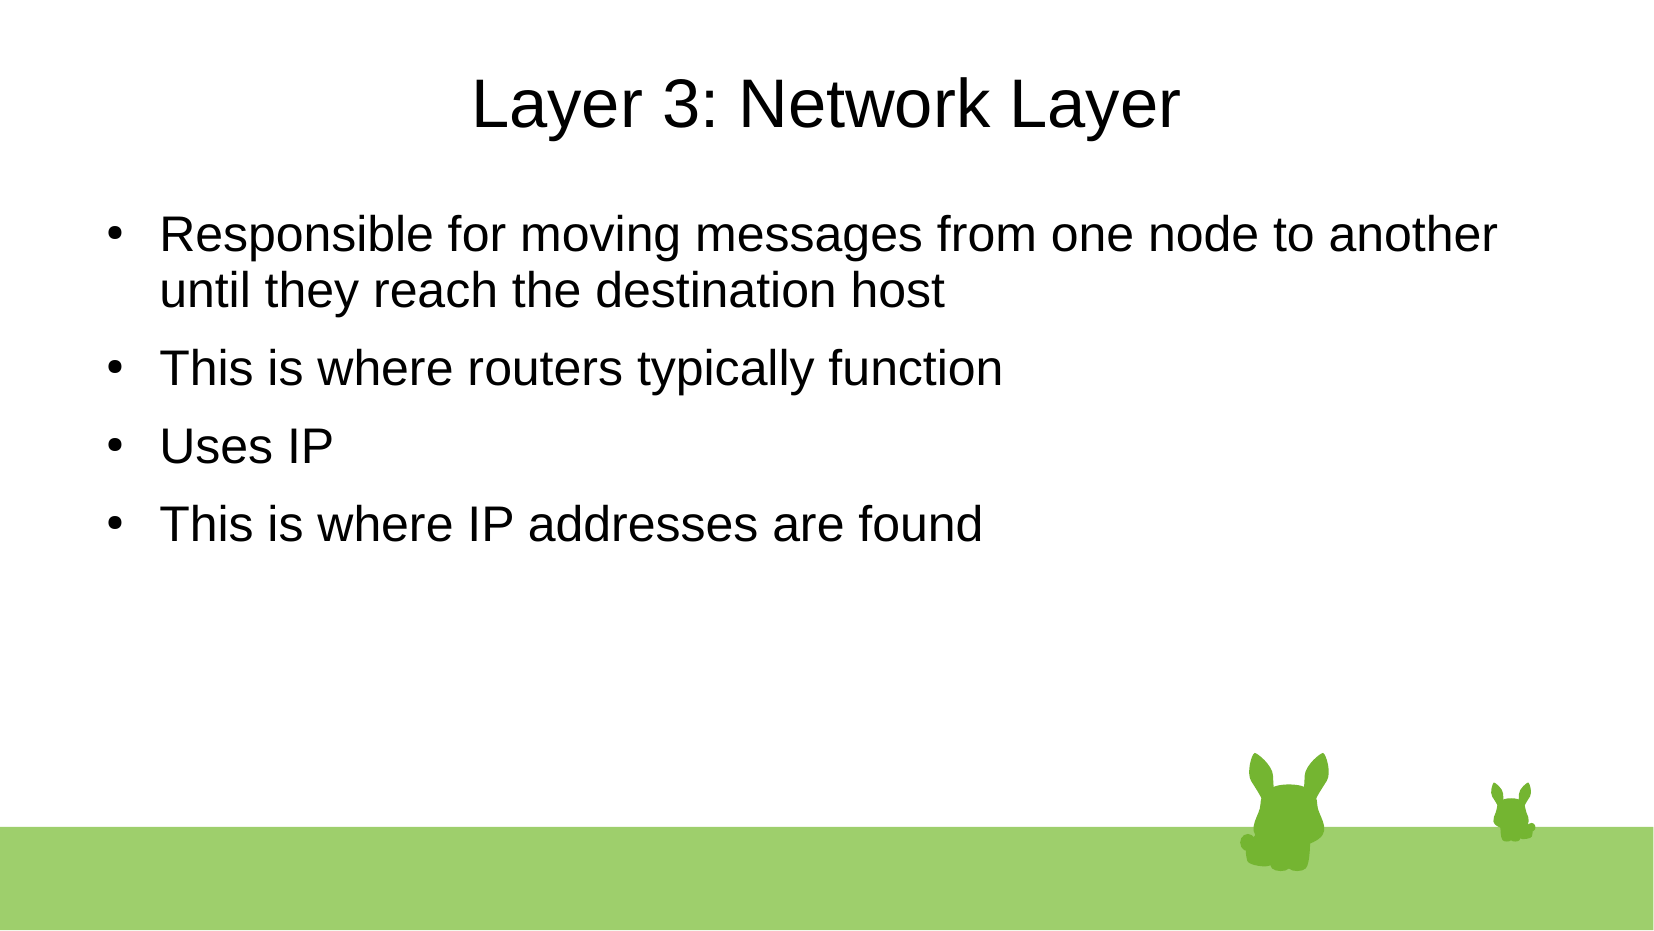

# Layer 3: Network Layer
Responsible for moving messages from one node to another until they reach the destination host
This is where routers typically function
Uses IP
This is where IP addresses are found